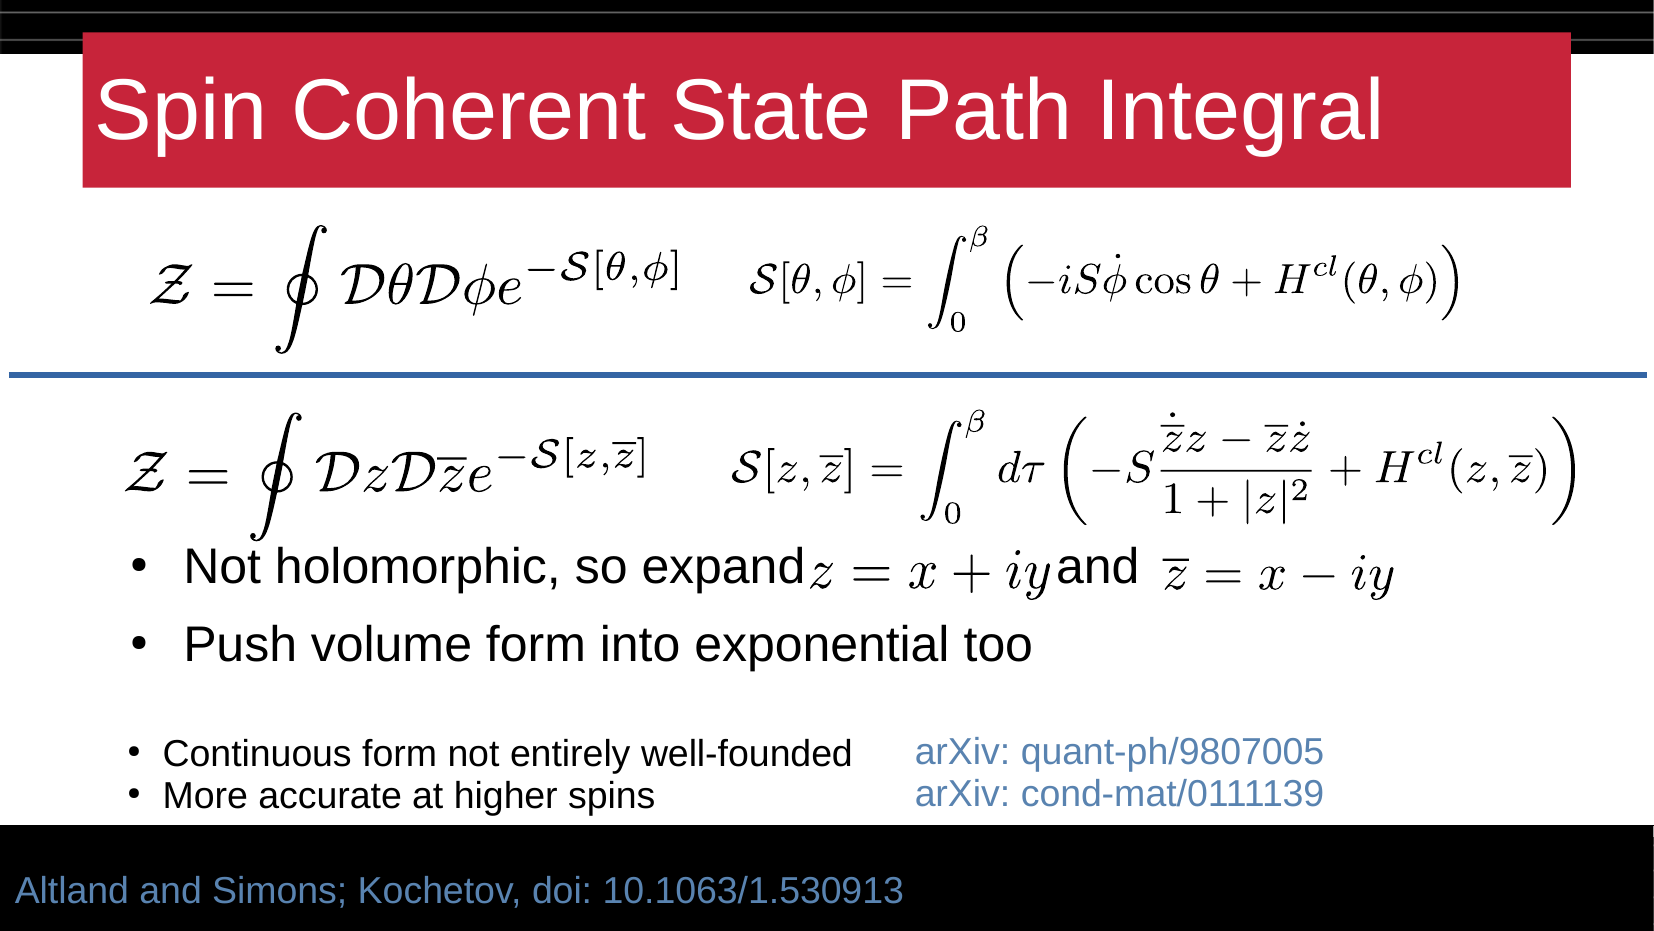

Spin Coherent State Path Integral
# Not holomorphic, so expand and
Push volume form into exponential too
arXiv: quant-ph/9807005
arXiv: cond-mat/0111139
Continuous form not entirely well-founded
More accurate at higher spins
Altland and Simons; Kochetov, doi: 10.1063/1.530913